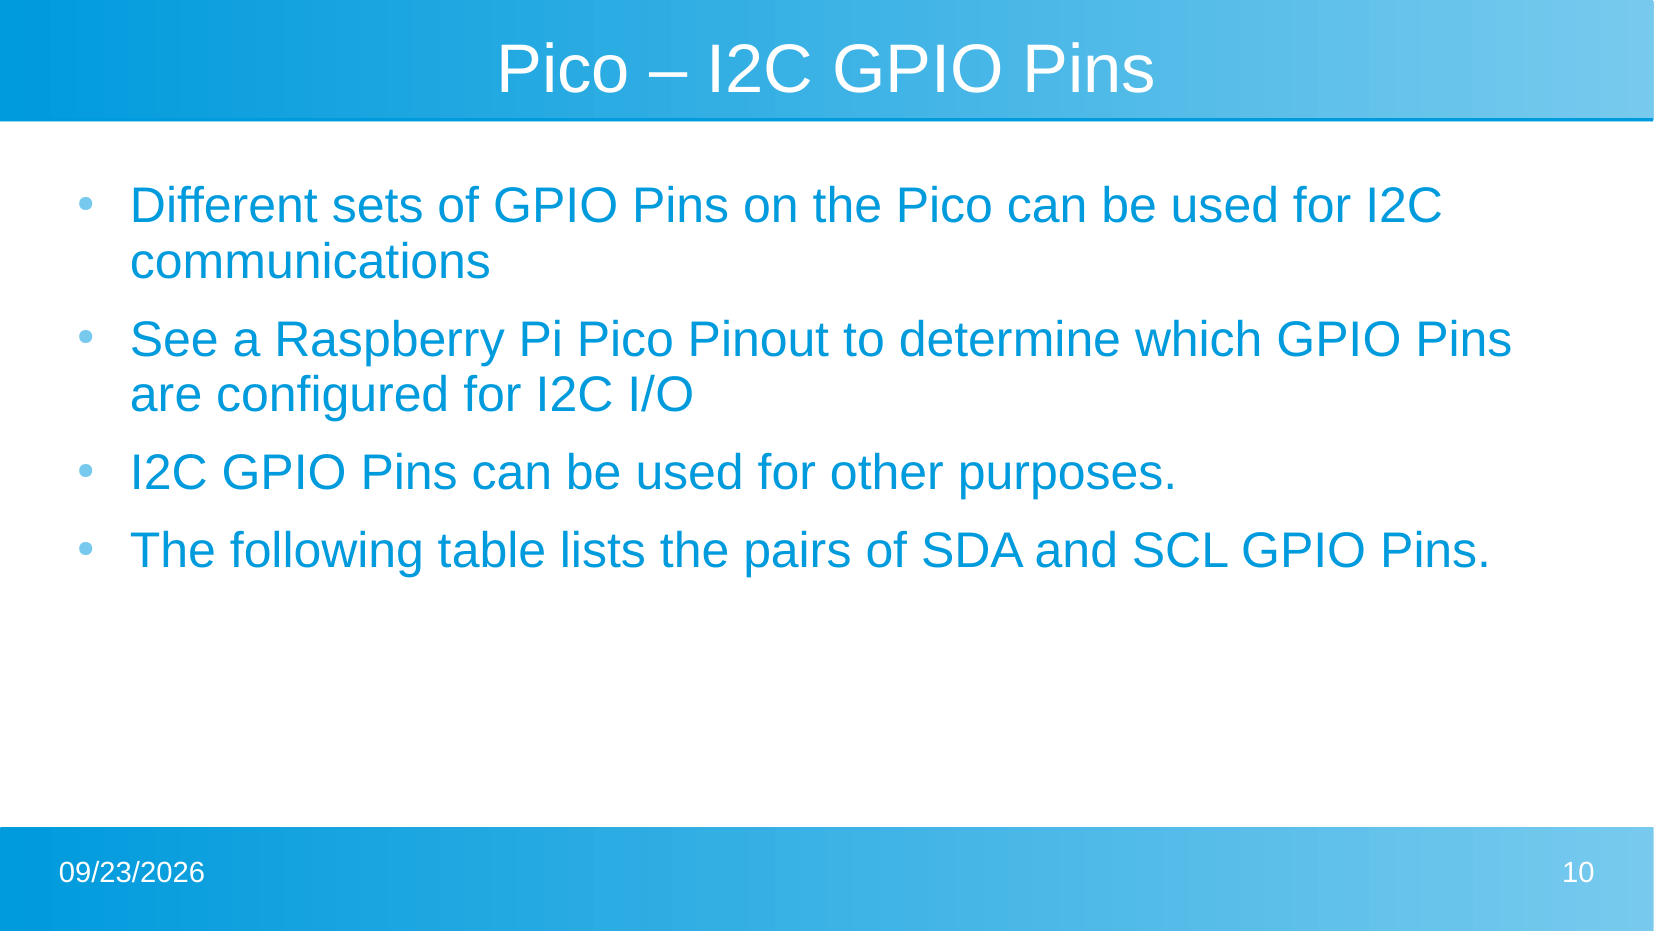

# Pico – I2C GPIO Pins
Different sets of GPIO Pins on the Pico can be used for I2C communications
See a Raspberry Pi Pico Pinout to determine which GPIO Pins are configured for I2C I/O
I2C GPIO Pins can be used for other purposes.
The following table lists the pairs of SDA and SCL GPIO Pins.
10